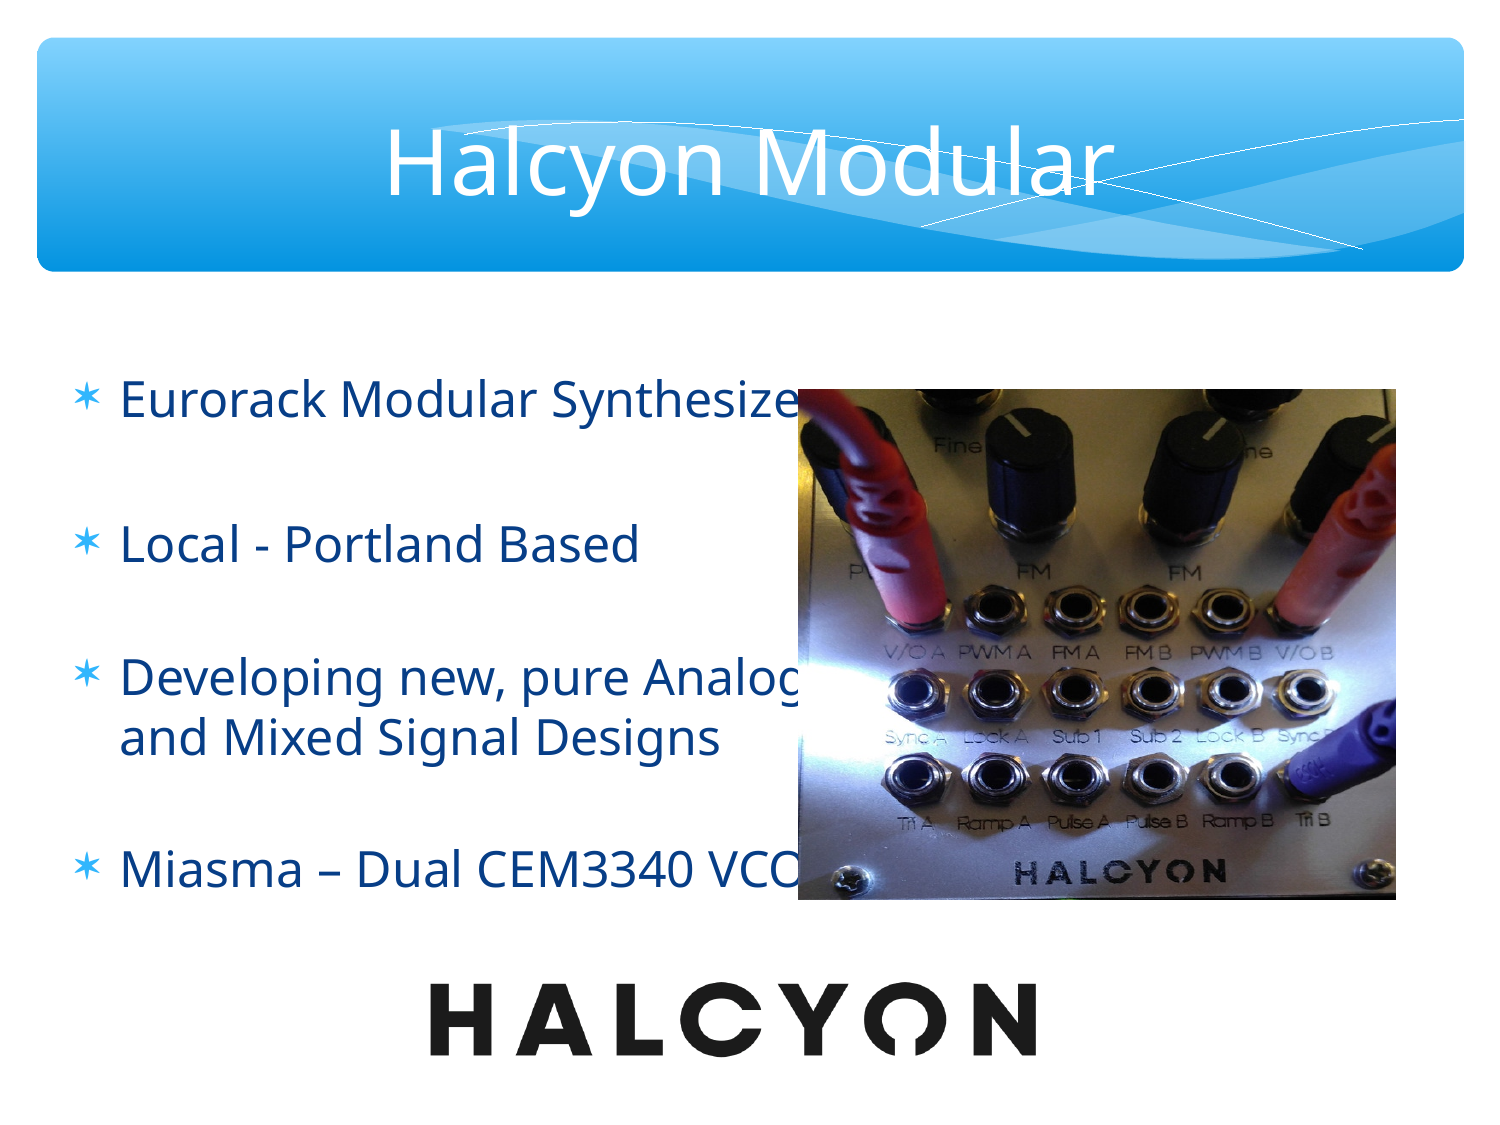

# Halcyon Modular
Eurorack Modular Synthesizers
Local - Portland Based
Developing new, pure Analog
and Mixed Signal Designs
Miasma – Dual CEM3340 VCO